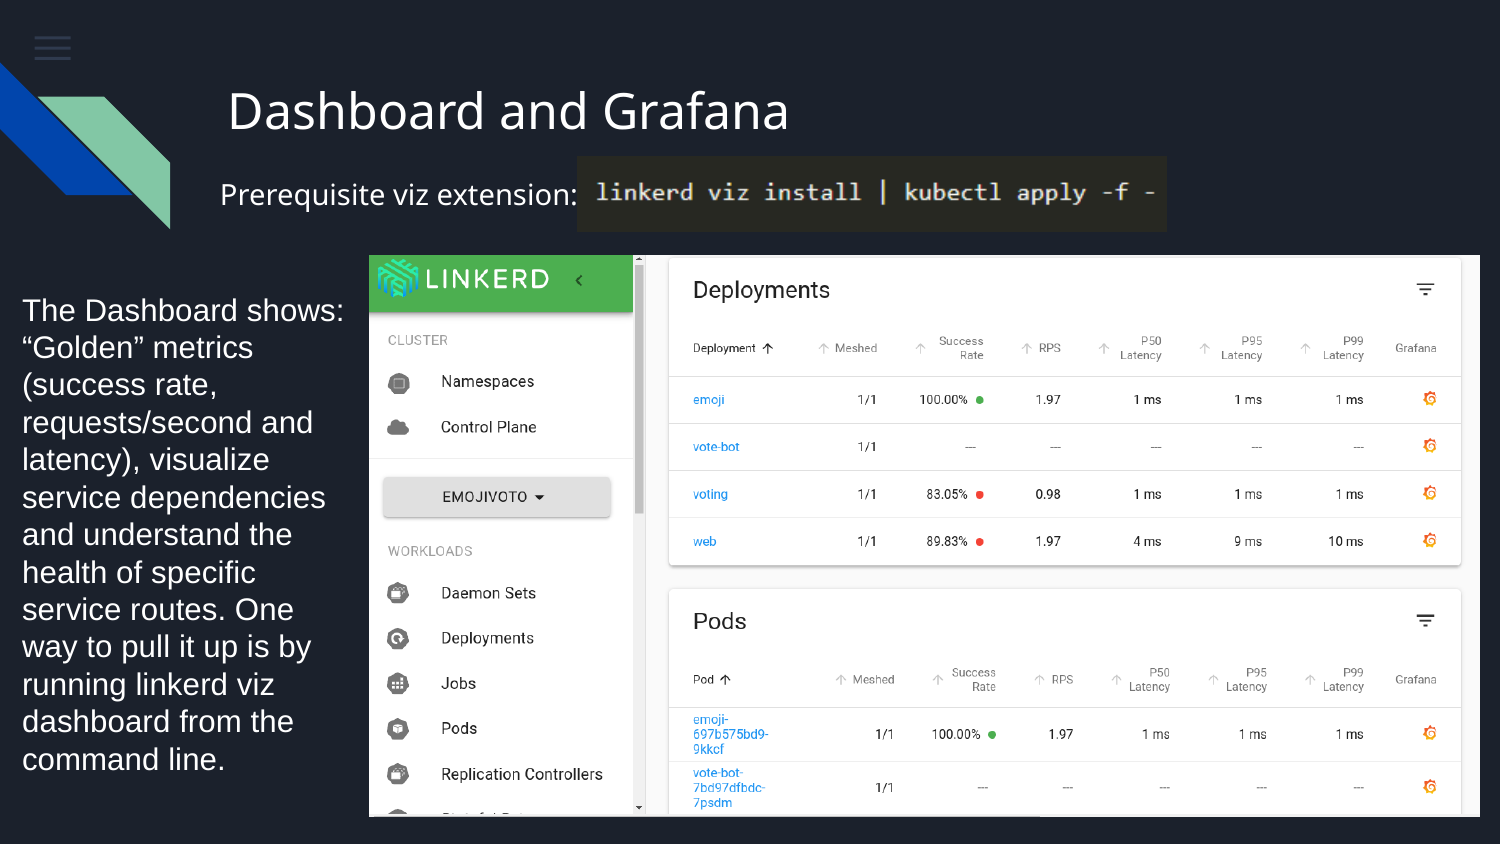

# Dashboard and Grafana
Prerequisite viz extension:
The Dashboard shows:
“Golden” metrics (success rate, requests/second and latency), visualize service dependencies and understand the health of specific service routes. One way to pull it up is by running linkerd viz dashboard from the command line.